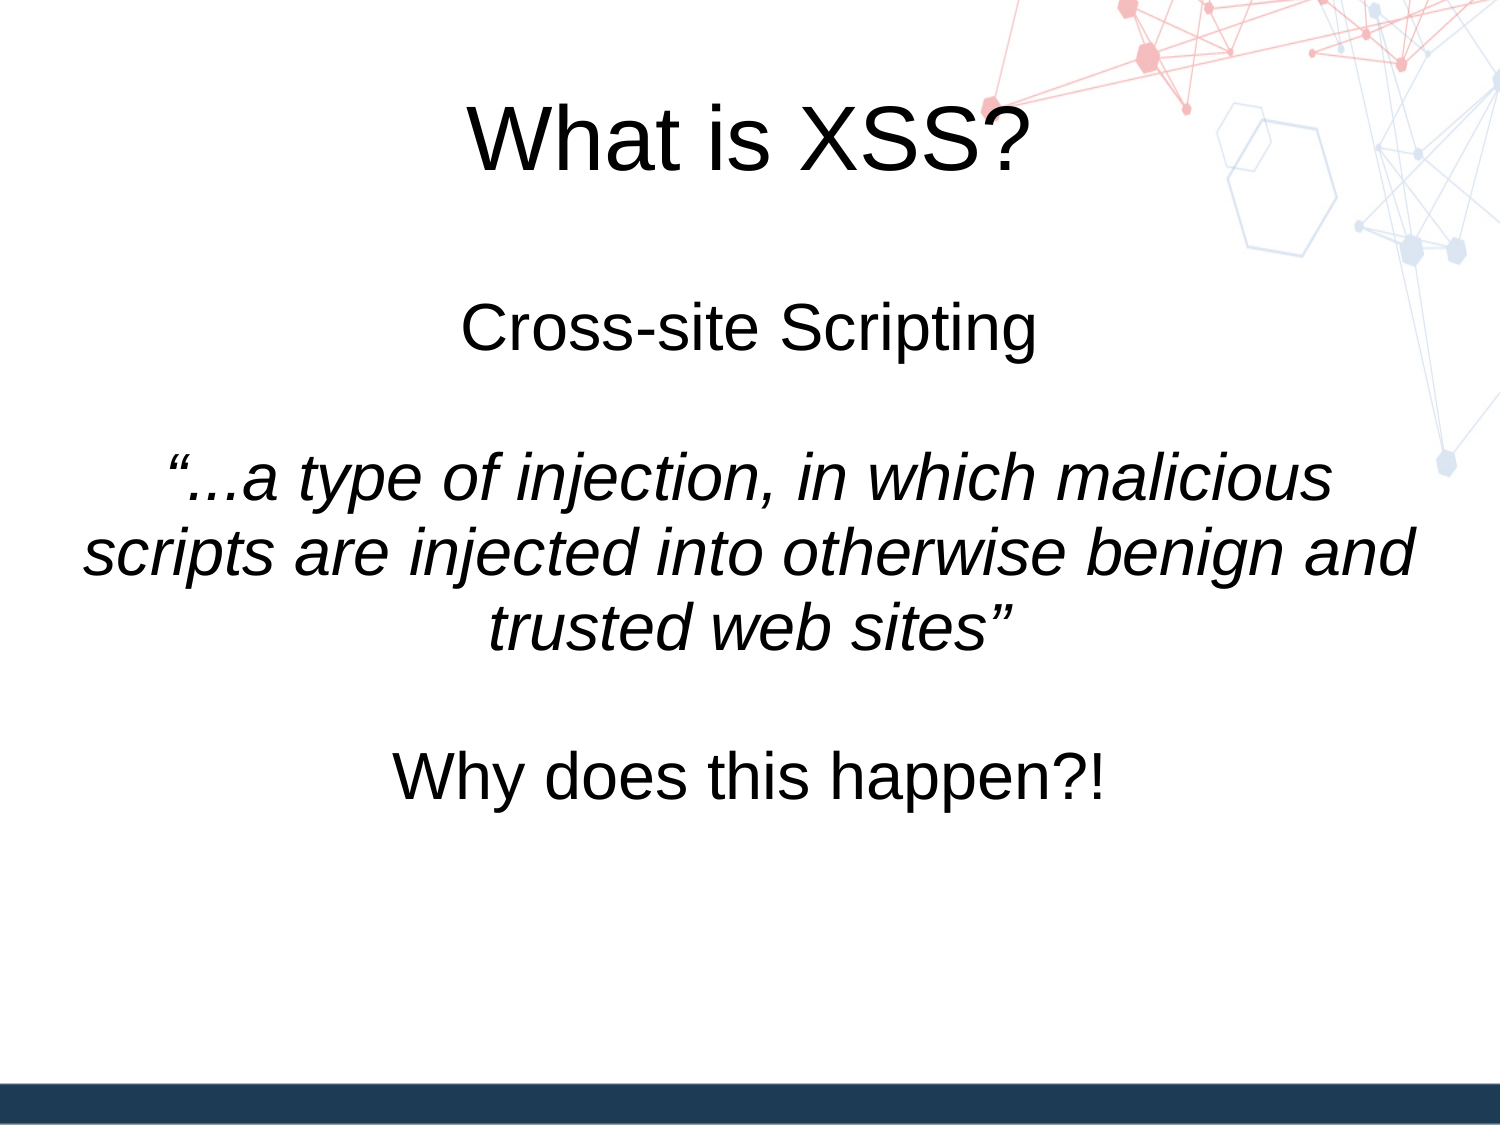

What is XSS?
# Cross-site Scripting
“...a type of injection, in which malicious scripts are injected into otherwise benign and trusted web sites”
Why does this happen?!